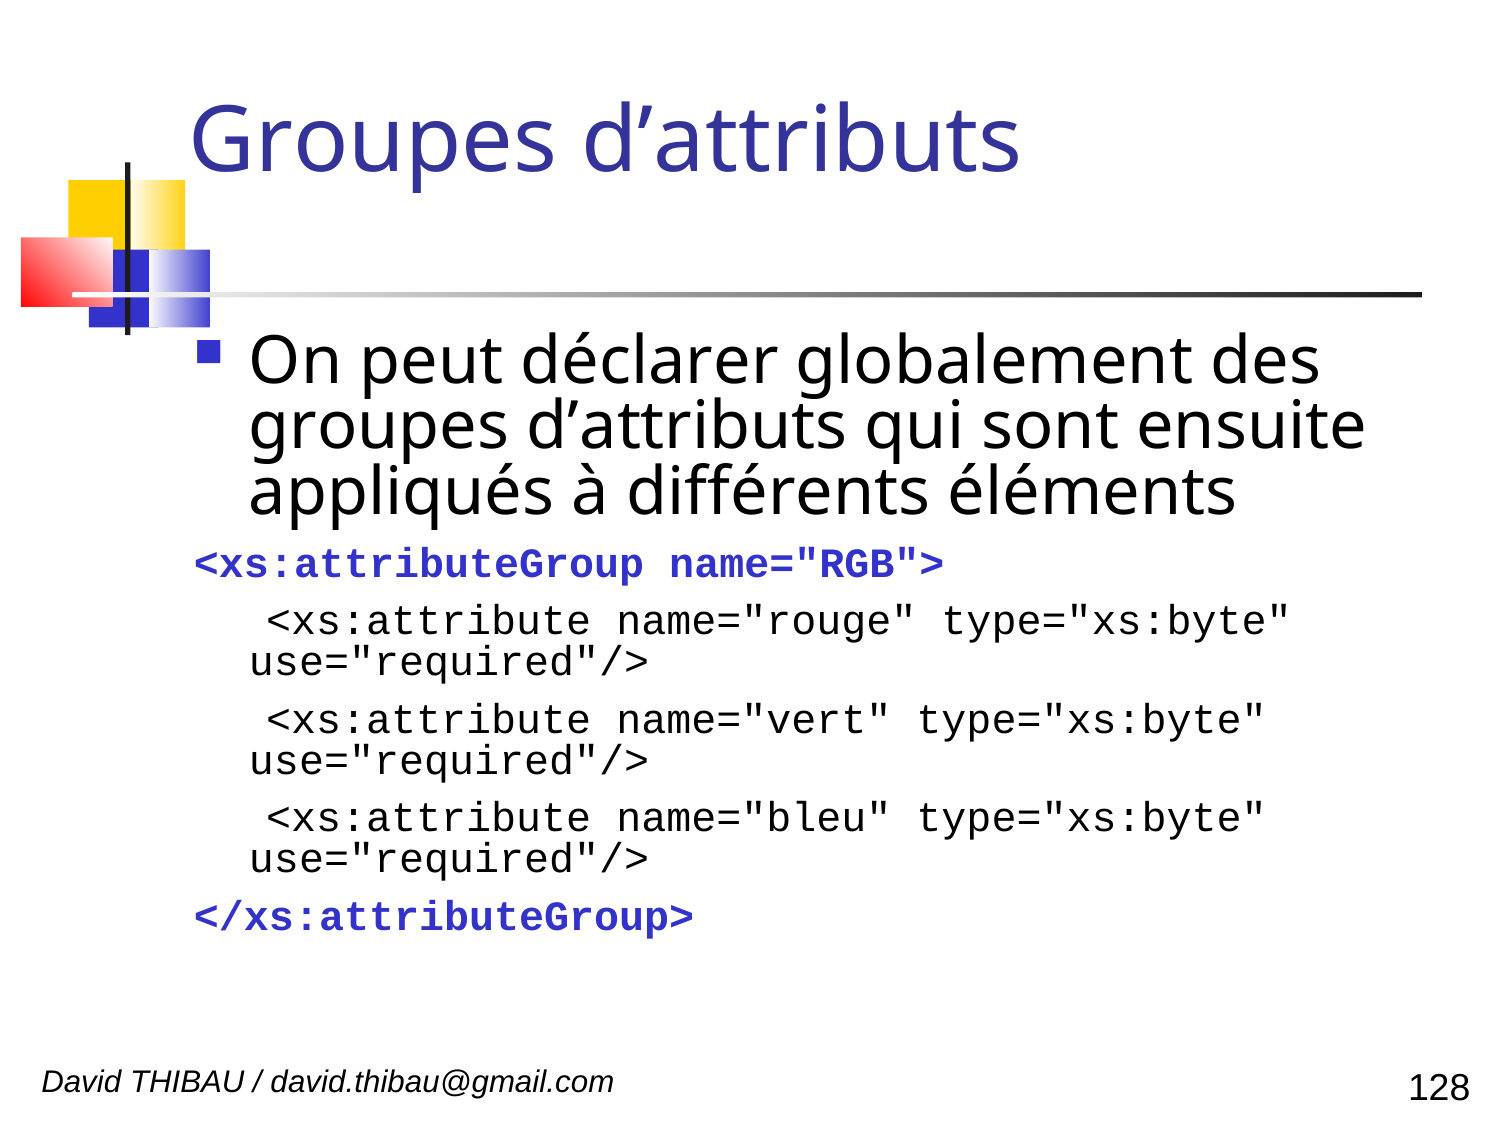

# Groupes d’attributs
On peut déclarer globalement des groupes d’attributs qui sont ensuite appliqués à différents éléments
<xs:attributeGroup name="RGB">
		<xs:attribute name="rouge" type="xs:byte" use="required"/>
		<xs:attribute name="vert" type="xs:byte" use="required"/>
		<xs:attribute name="bleu" type="xs:byte" use="required"/>
</xs:attributeGroup>